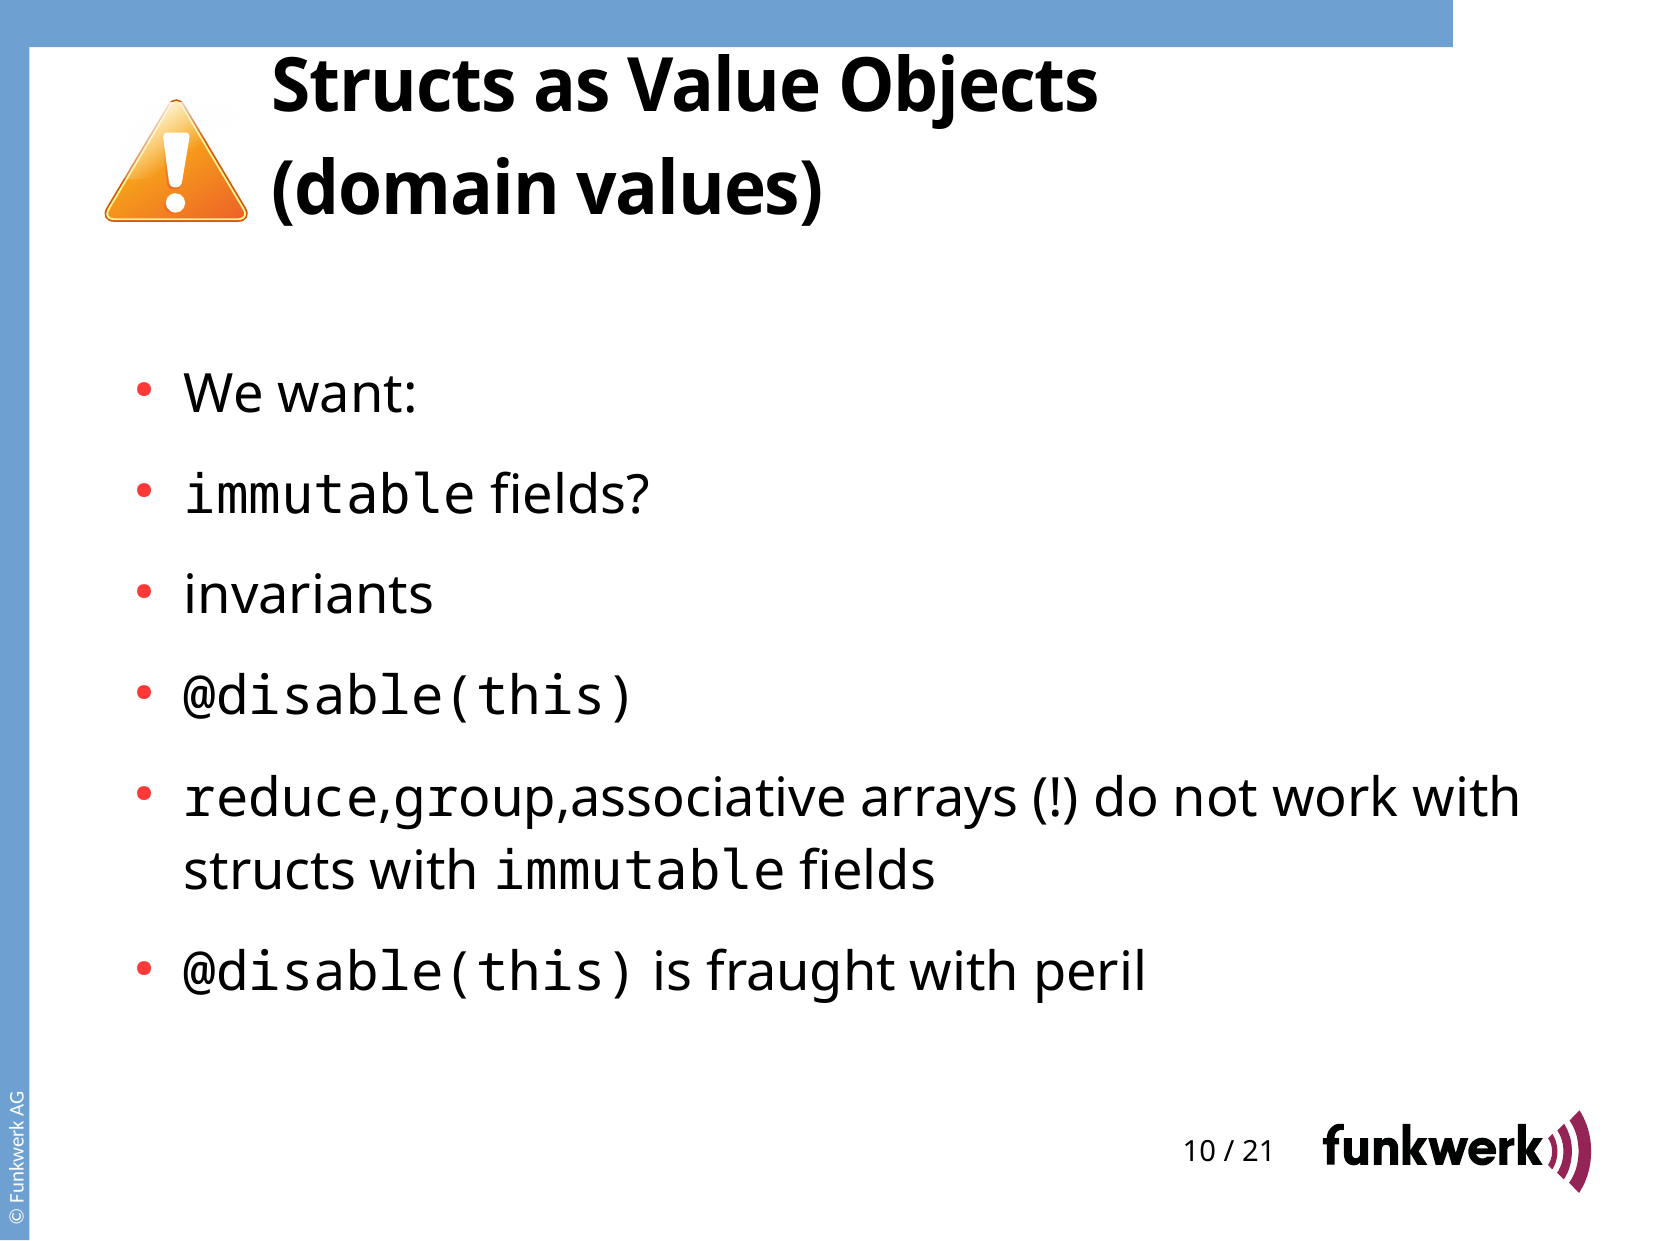

# Structs as Value Objects (domain values)
We want:
immutable fields?
invariants
@disable(this)
reduce,group,associative arrays (!) do not work with structs with immutable fields
@disable(this) is fraught with peril
10